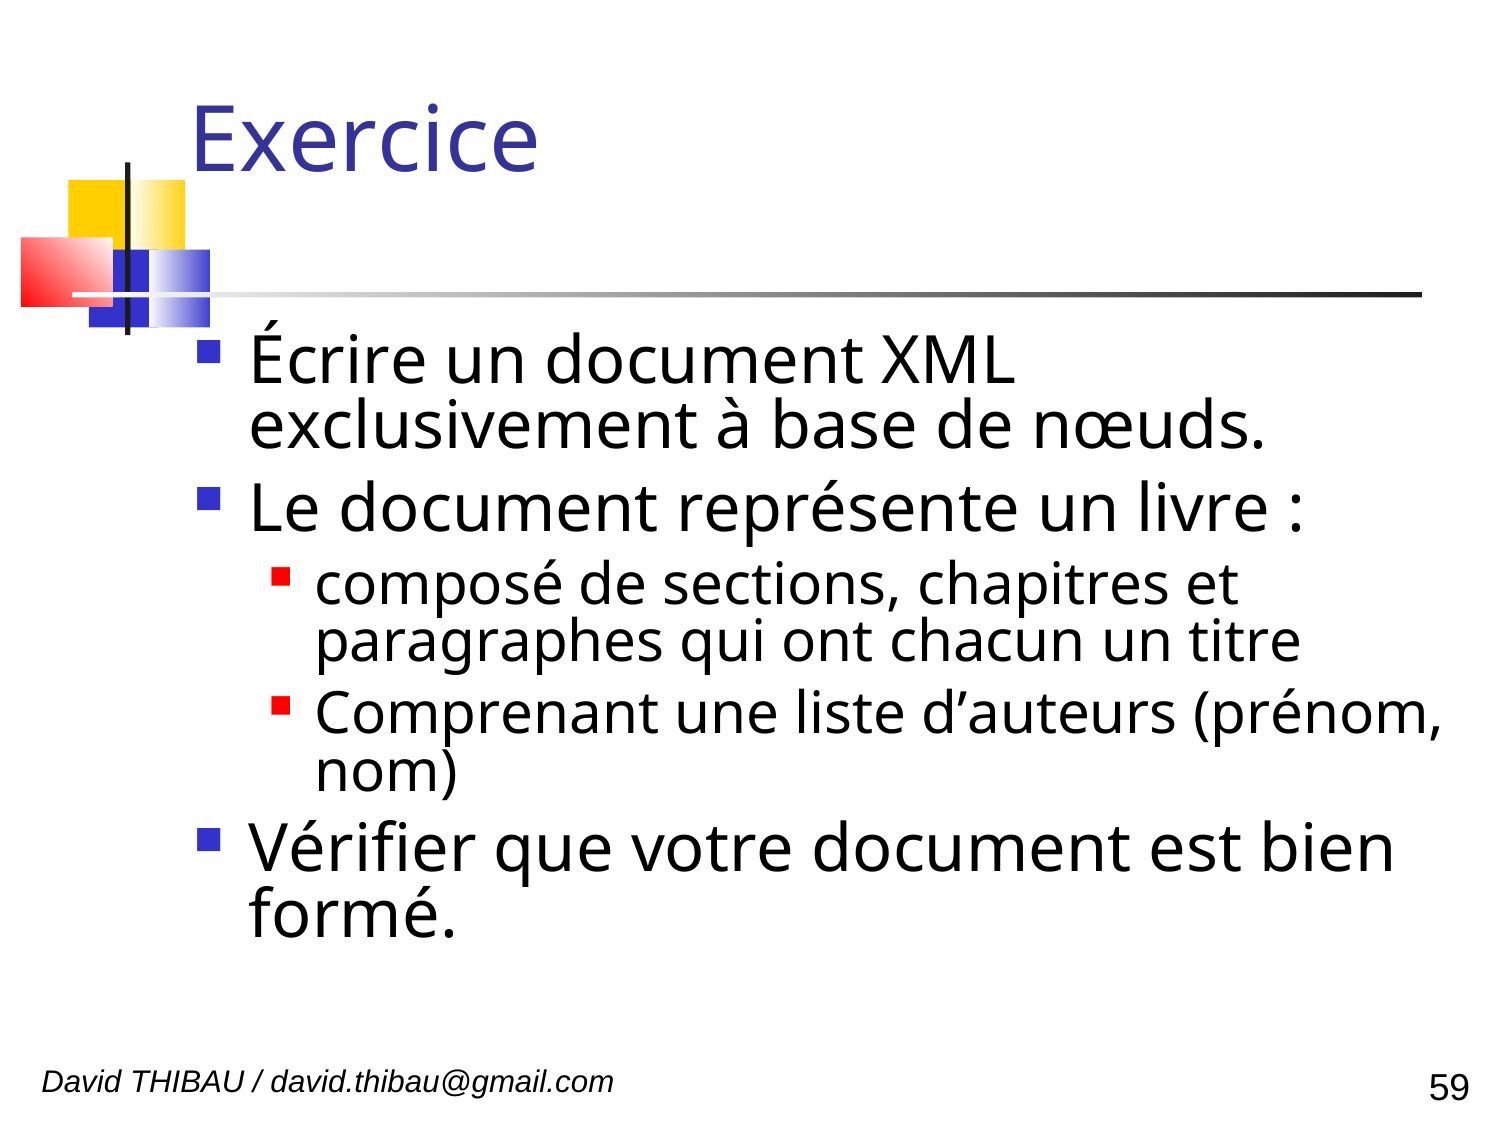

# Exercice
Écrire un document XML exclusivement à base de nœuds.
Le document représente un livre :
composé de sections, chapitres et paragraphes qui ont chacun un titre
Comprenant une liste d’auteurs (prénom, nom)
Vérifier que votre document est bien formé.